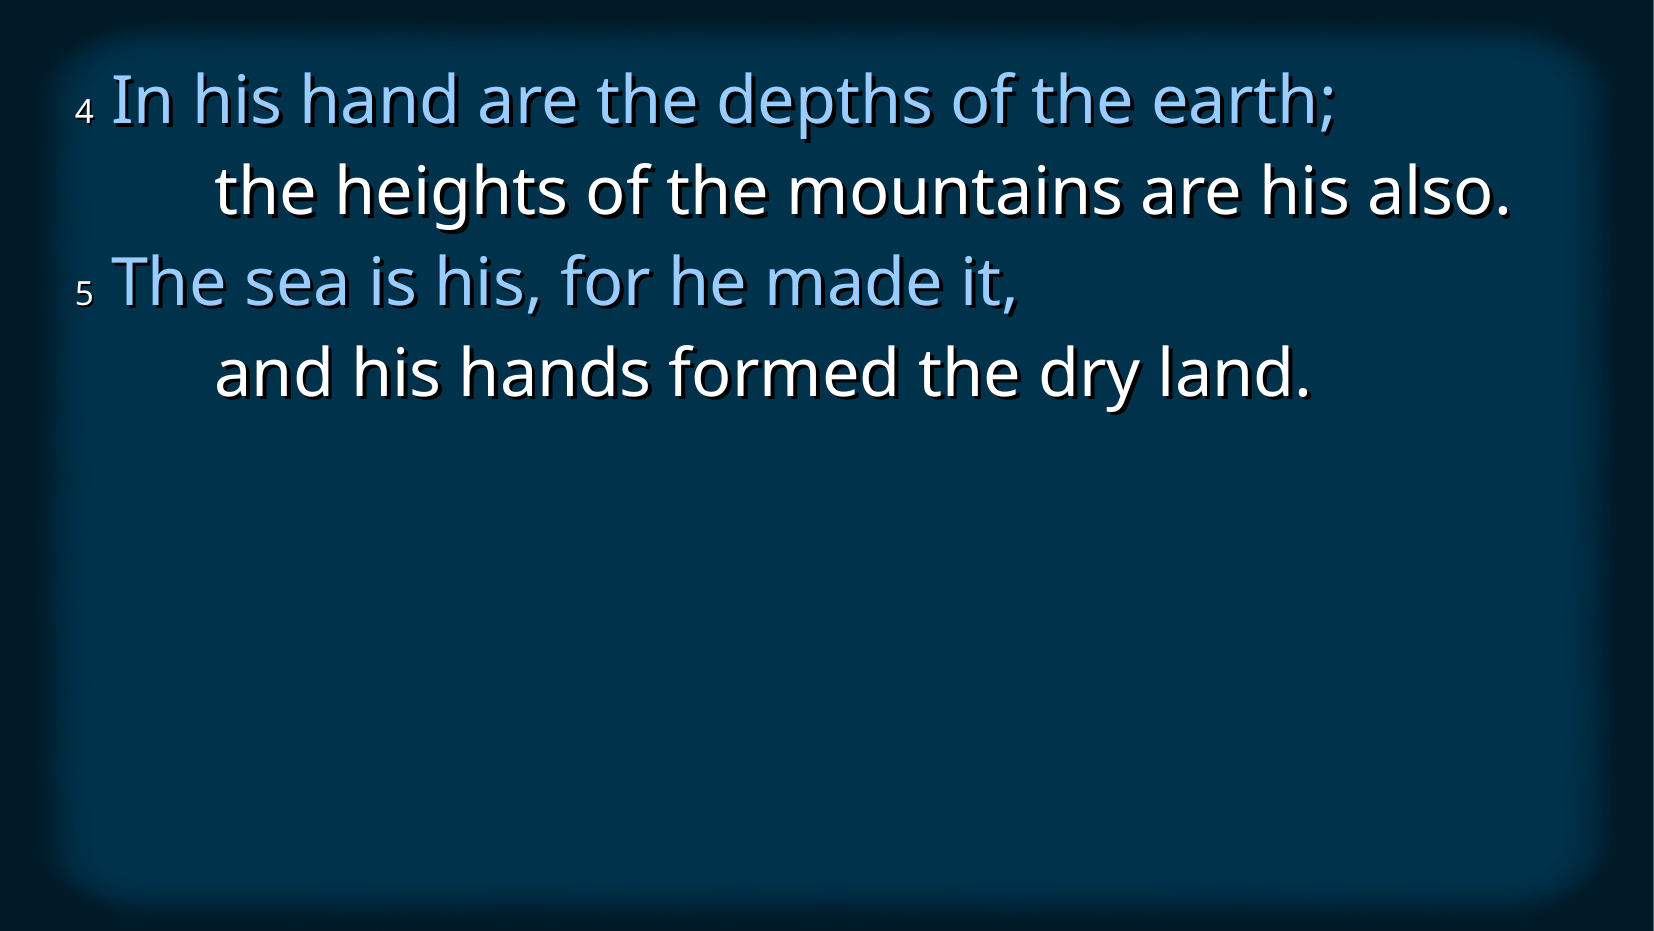

4 In his hand are the depths of the earth;
 the heights of the mountains are his also.
5 The sea is his, for he made it,
 and his hands formed the dry land.